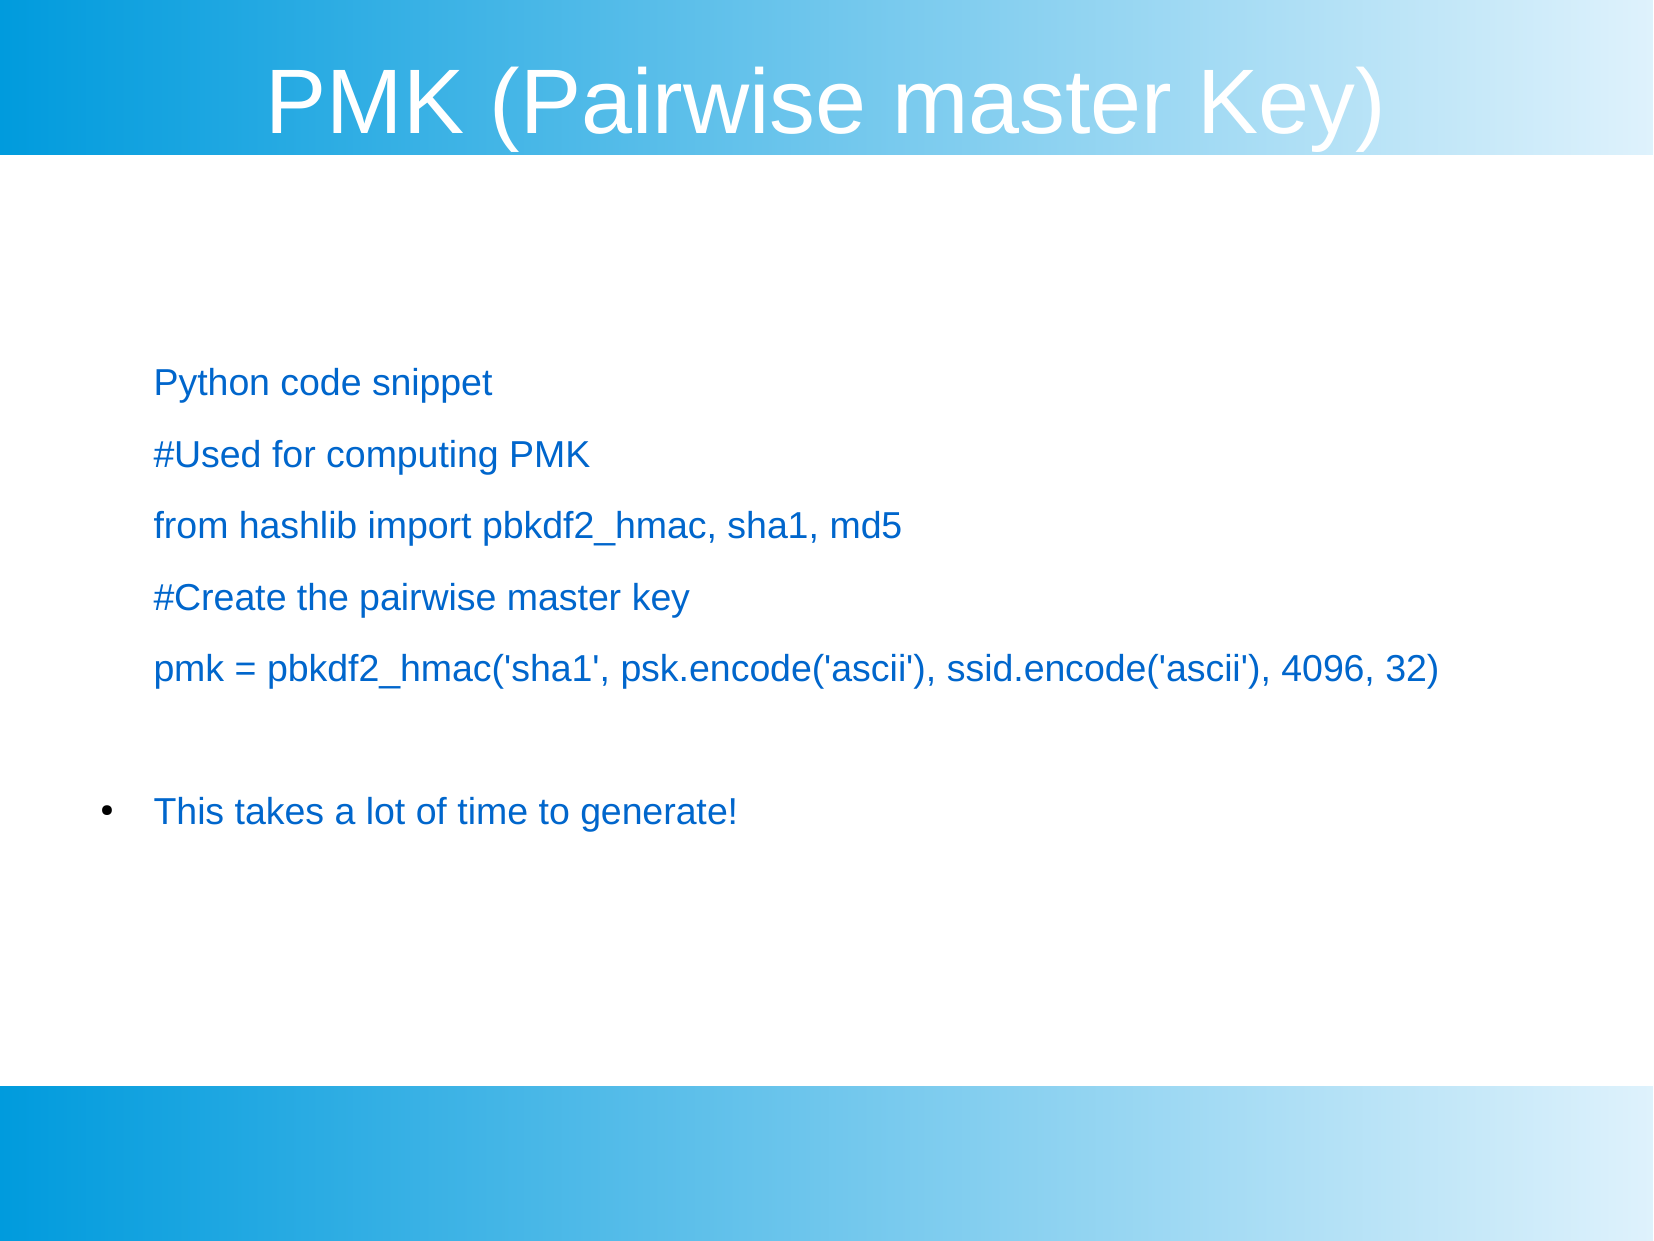

# PMK (Pairwise master Key)
Python code snippet
#Used for computing PMK
from hashlib import pbkdf2_hmac, sha1, md5
#Create the pairwise master key
pmk = pbkdf2_hmac('sha1', psk.encode('ascii'), ssid.encode('ascii'), 4096, 32)
This takes a lot of time to generate!